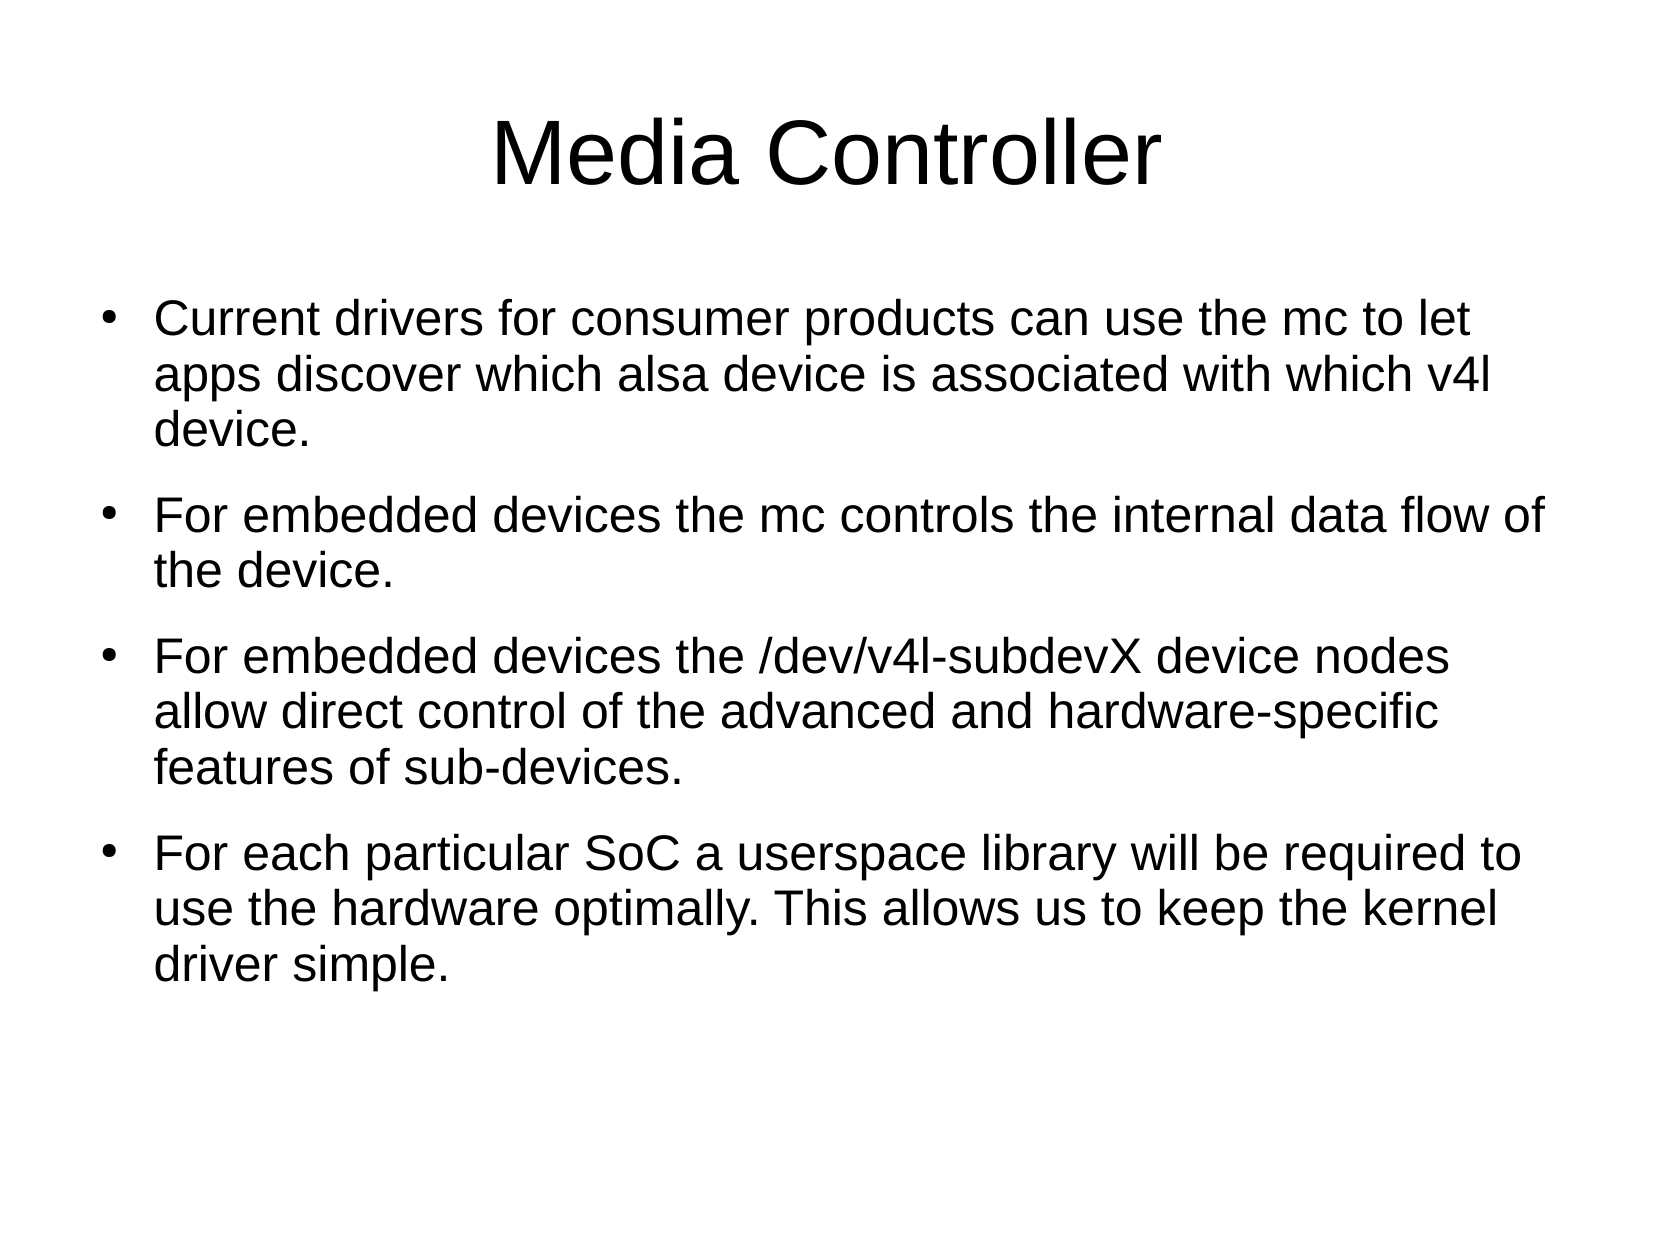

# Media Controller
Current drivers for consumer products can use the mc to let apps discover which alsa device is associated with which v4l device.
For embedded devices the mc controls the internal data flow of the device.
For embedded devices the /dev/v4l-subdevX device nodes allow direct control of the advanced and hardware-specific features of sub-devices.
For each particular SoC a userspace library will be required to use the hardware optimally. This allows us to keep the kernel driver simple.